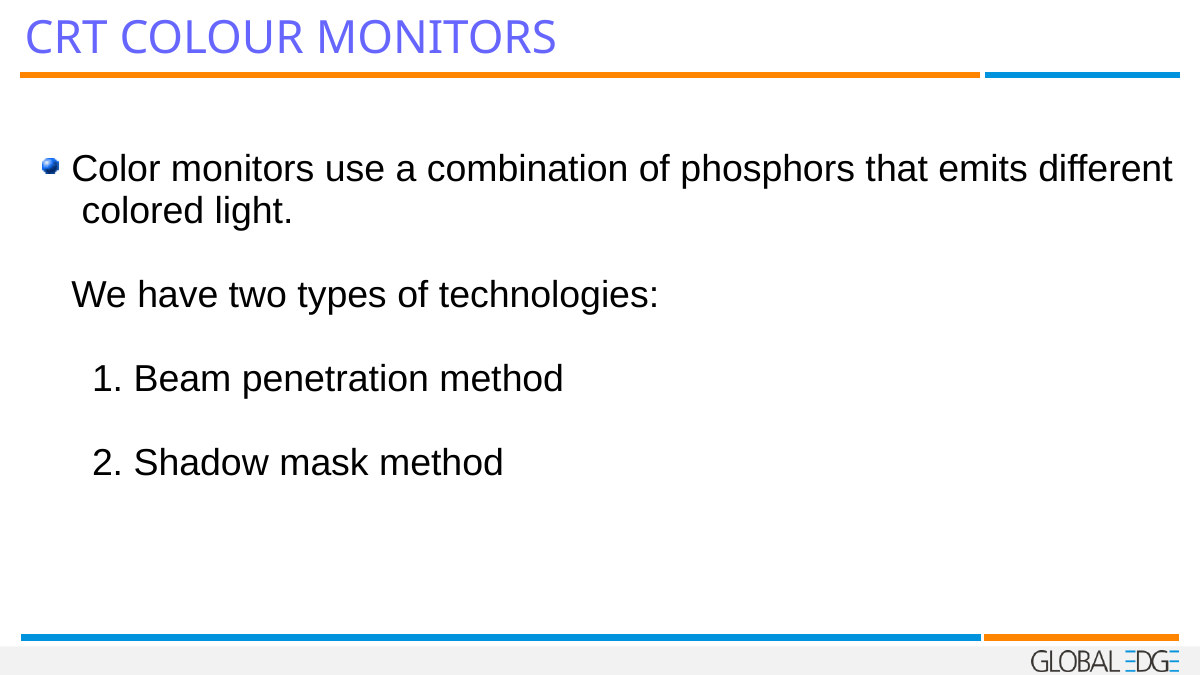

# CRT COLOUR MONITORS
 Color monitors use a combination of phosphors that emits different
 colored light.
 We have two types of technologies:
 1. Beam penetration method
 2. Shadow mask method